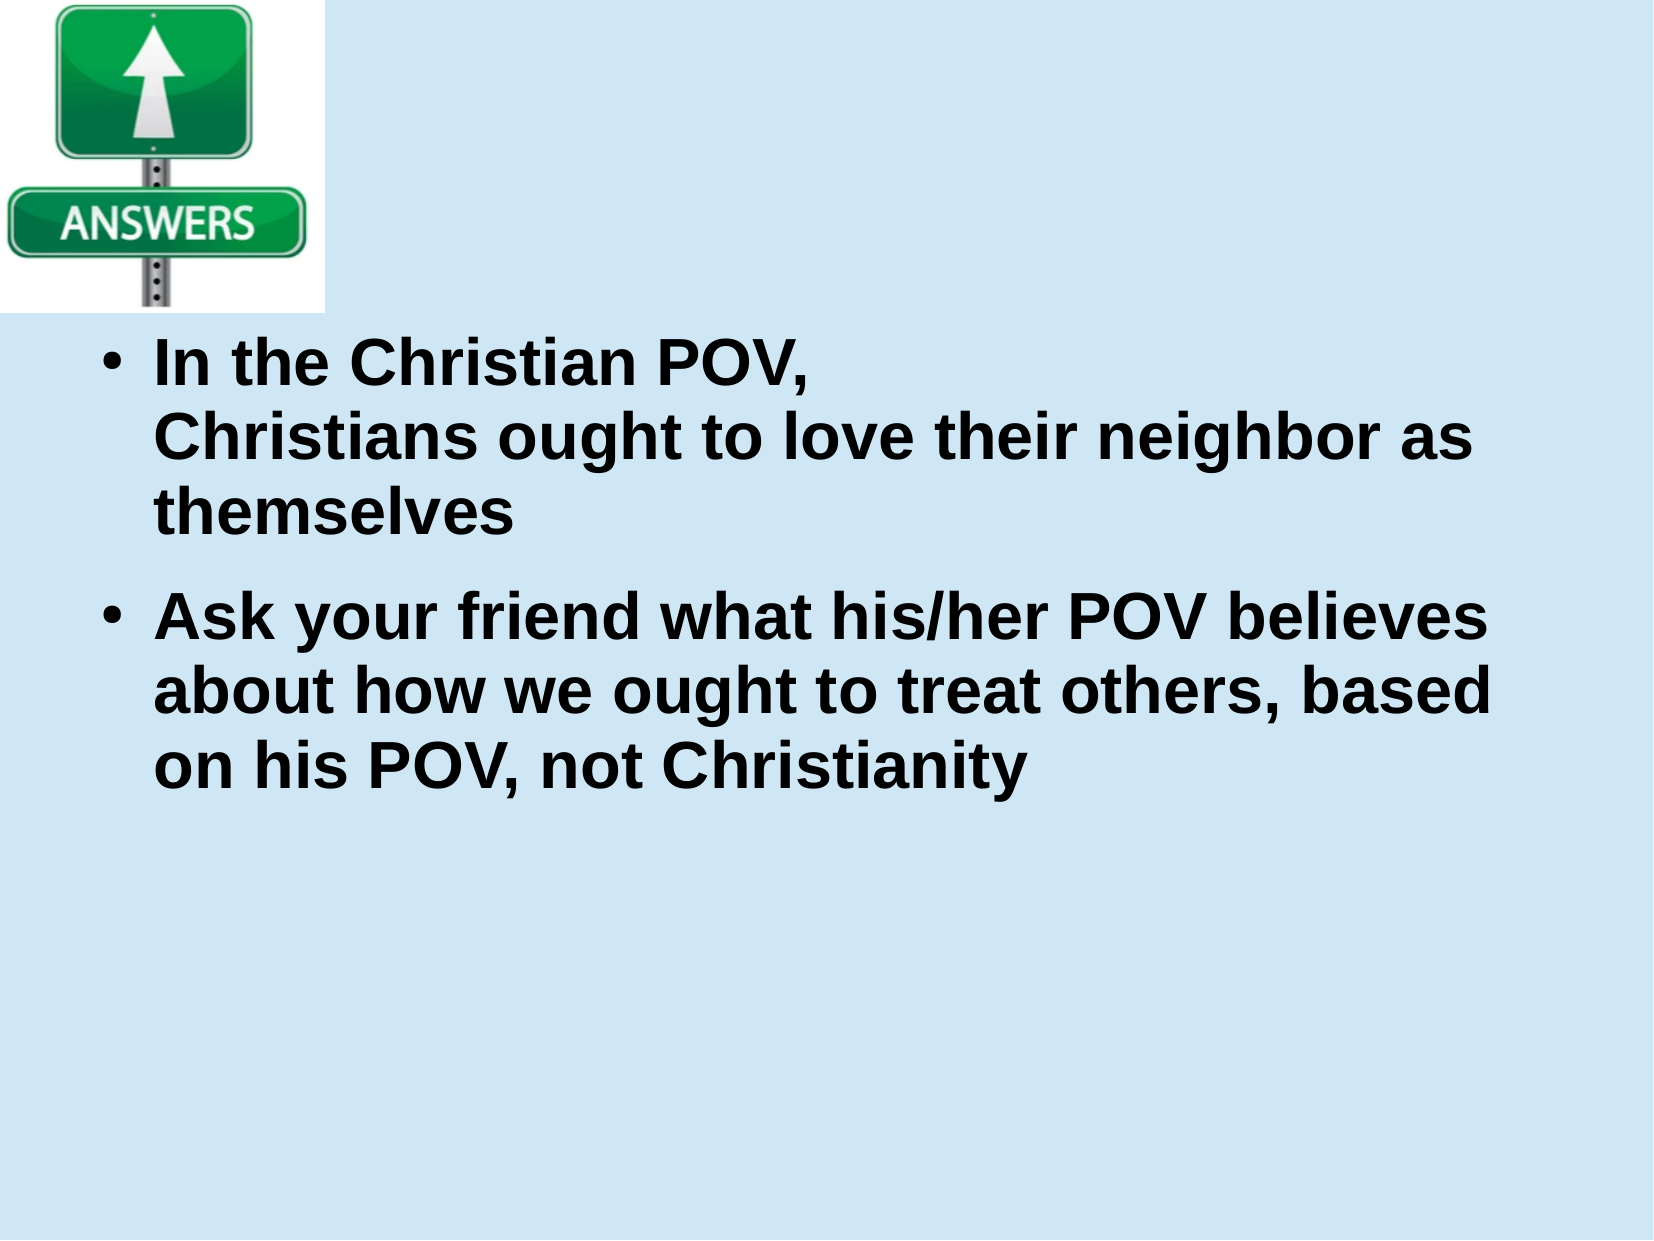

#
In the Christian POV,
Christians ought to love their neighbor as themselves
Ask your friend what his/her POV believes about how we ought to treat others, based on his POV, not Christianity